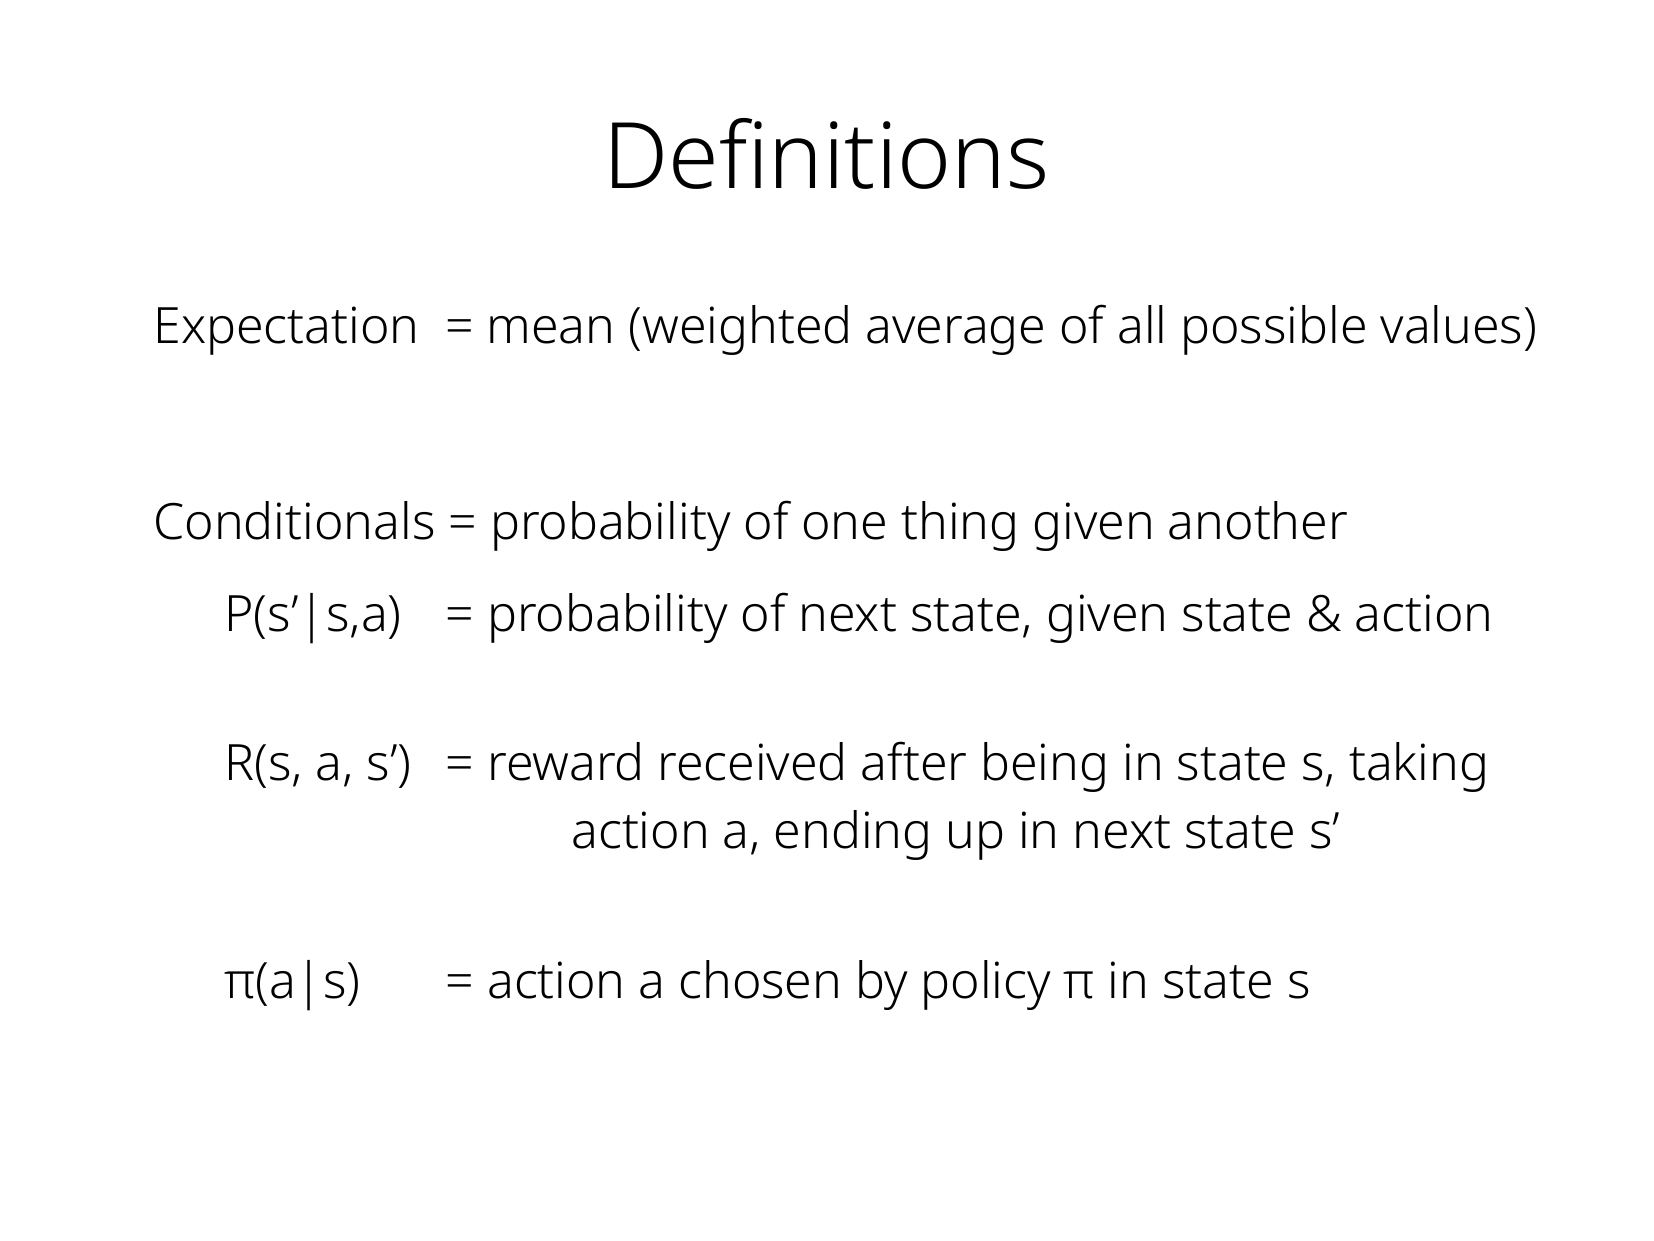

# Definitions
Expectation = mean (weighted average of all possible values)
Conditionals = probability of one thing given another
P(s’|s,a) 	= probability of next state, given state & action
R(s, a, s’)	= reward received after being in state s, taking 			 		 action a, ending up in next state s’
π(a|s)		= action a chosen by policy π in state s